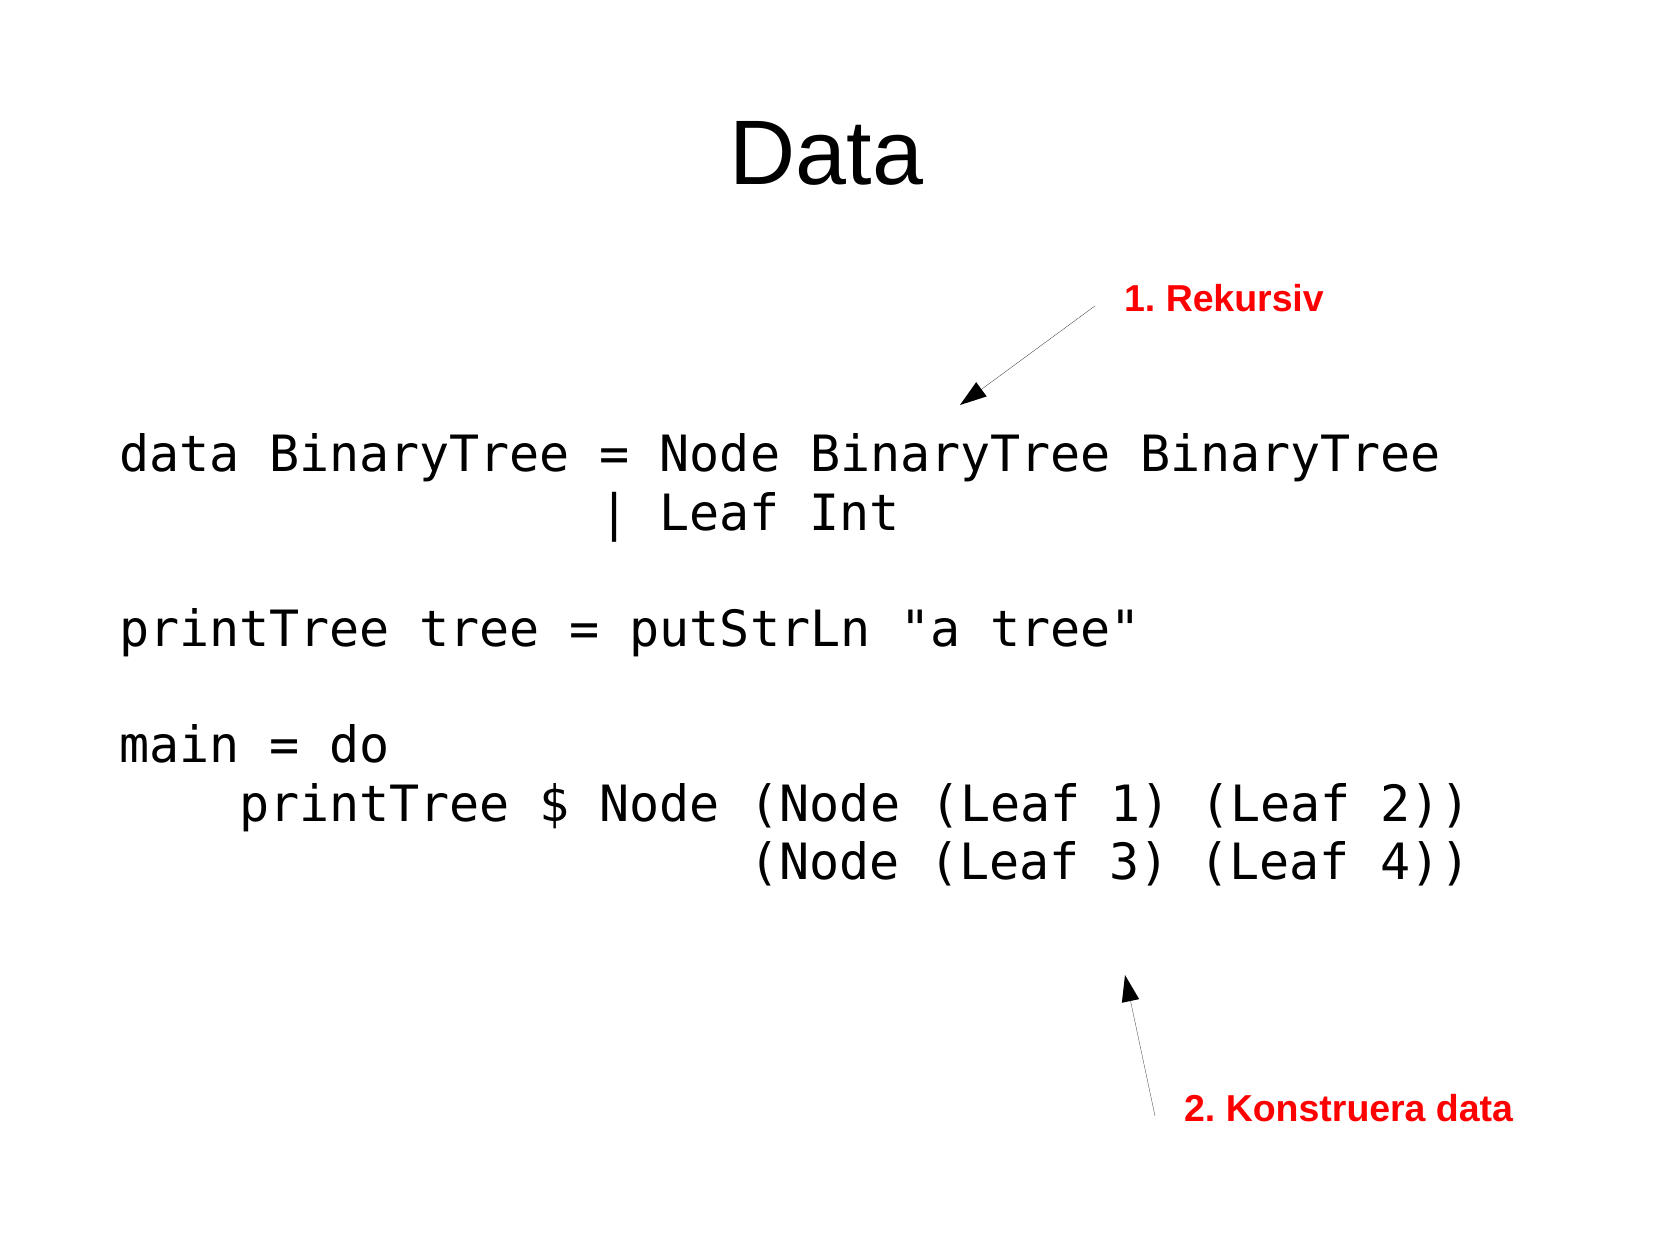

# Data
1. Rekursiv
data BinaryTree = Node BinaryTree BinaryTree
 | Leaf Int
printTree tree = putStrLn "a tree"
main = do
 printTree $ Node (Node (Leaf 1) (Leaf 2))
 (Node (Leaf 3) (Leaf 4))
2. Konstruera data